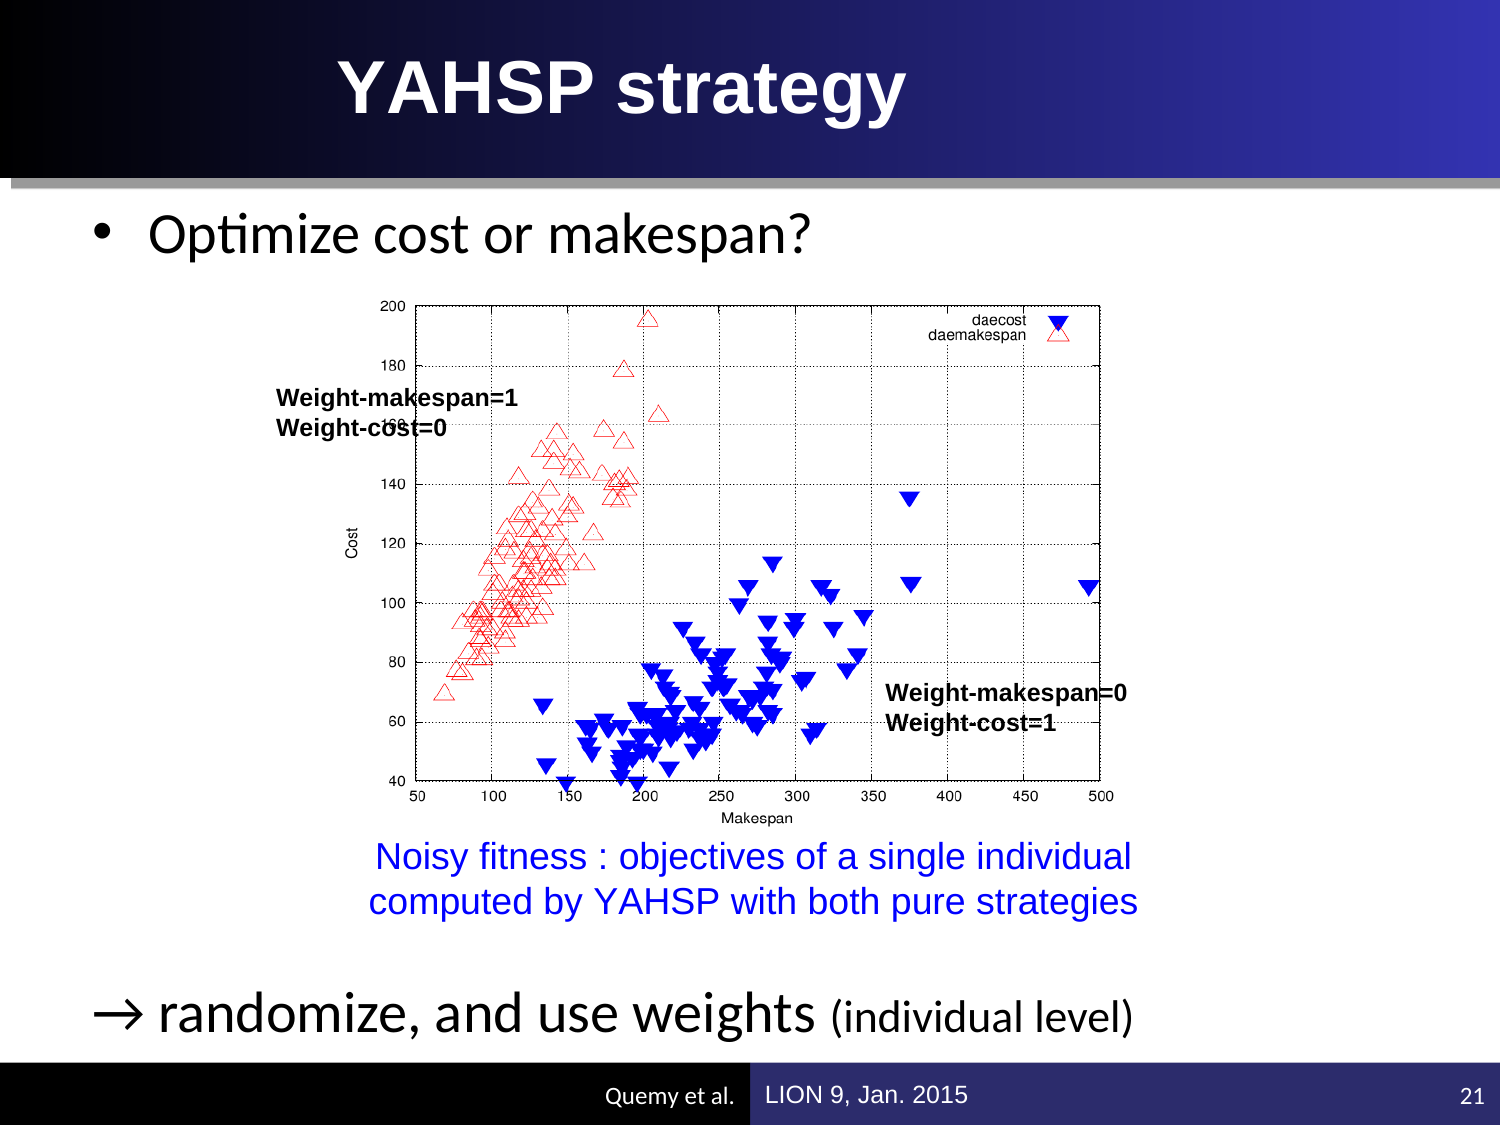

YAHSP strategy
# Optimize cost or makespan?
→ randomize, and use weights (individual level)
Weight-makespan=1
Weight-cost=0
Weight-makespan=0
Weight-cost=1
Noisy fitness : objectives of a single individual computed by YAHSP with both pure strategies
21